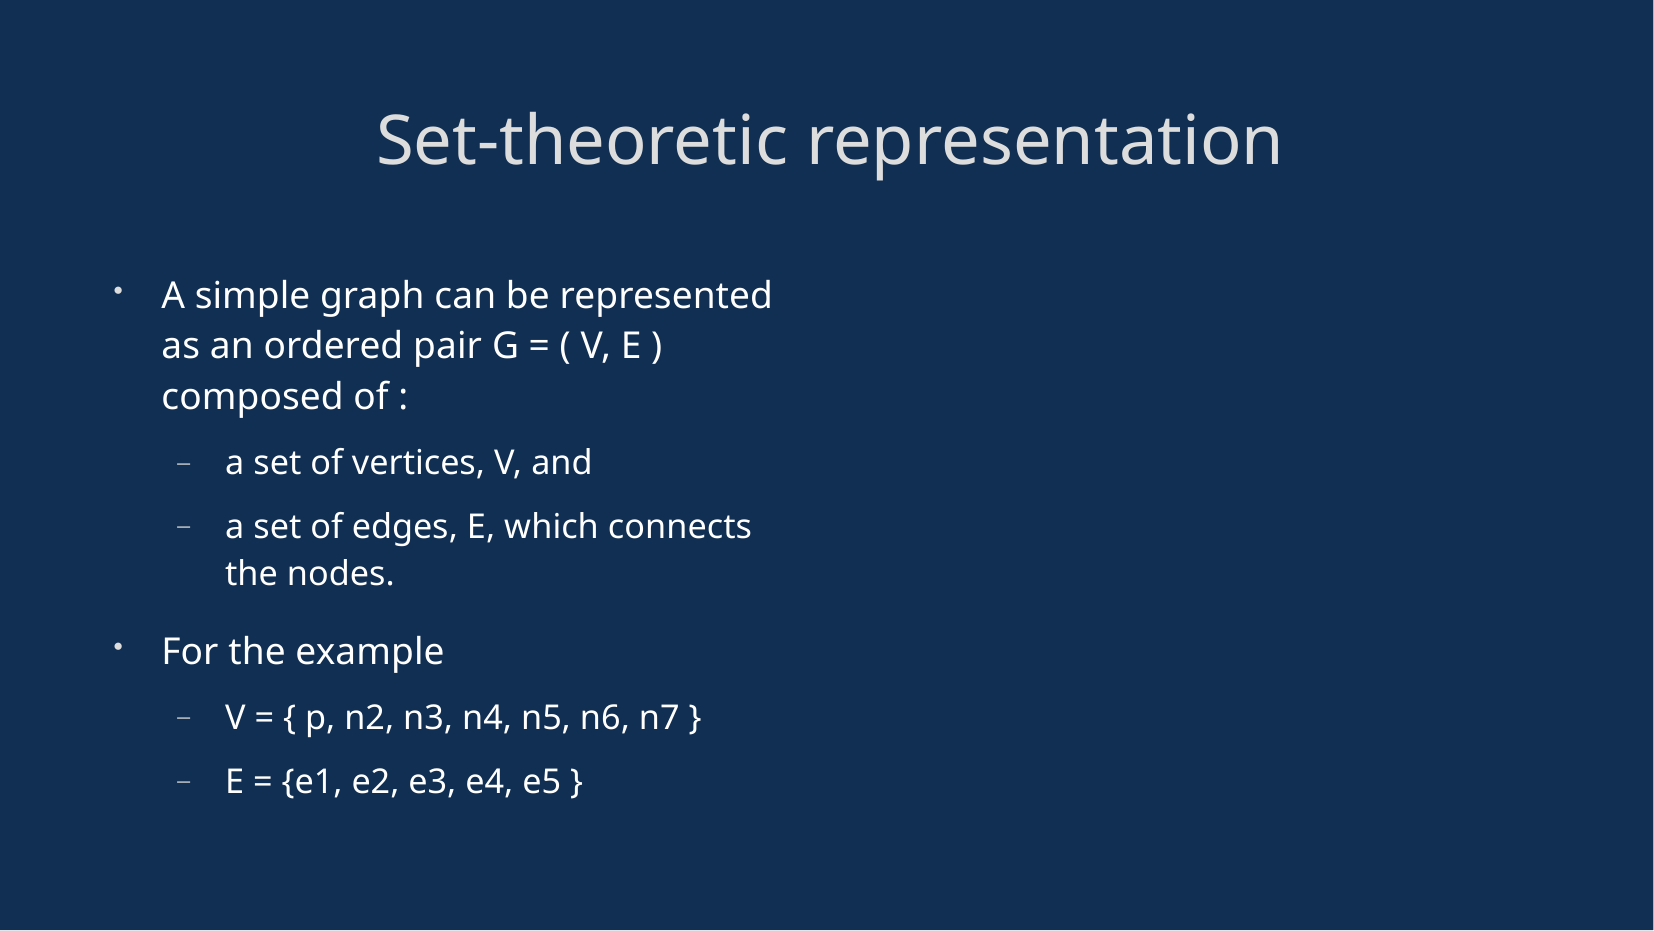

# Set-theoretic representation
A simple graph can be represented as an ordered pair G = ( V, E ) composed of :
a set of vertices, V, and
a set of edges, E, which connects the nodes.
For the example
V = { p, n2, n3, n4, n5, n6, n7 }
E = {e1, e2, e3, e4, e5 }